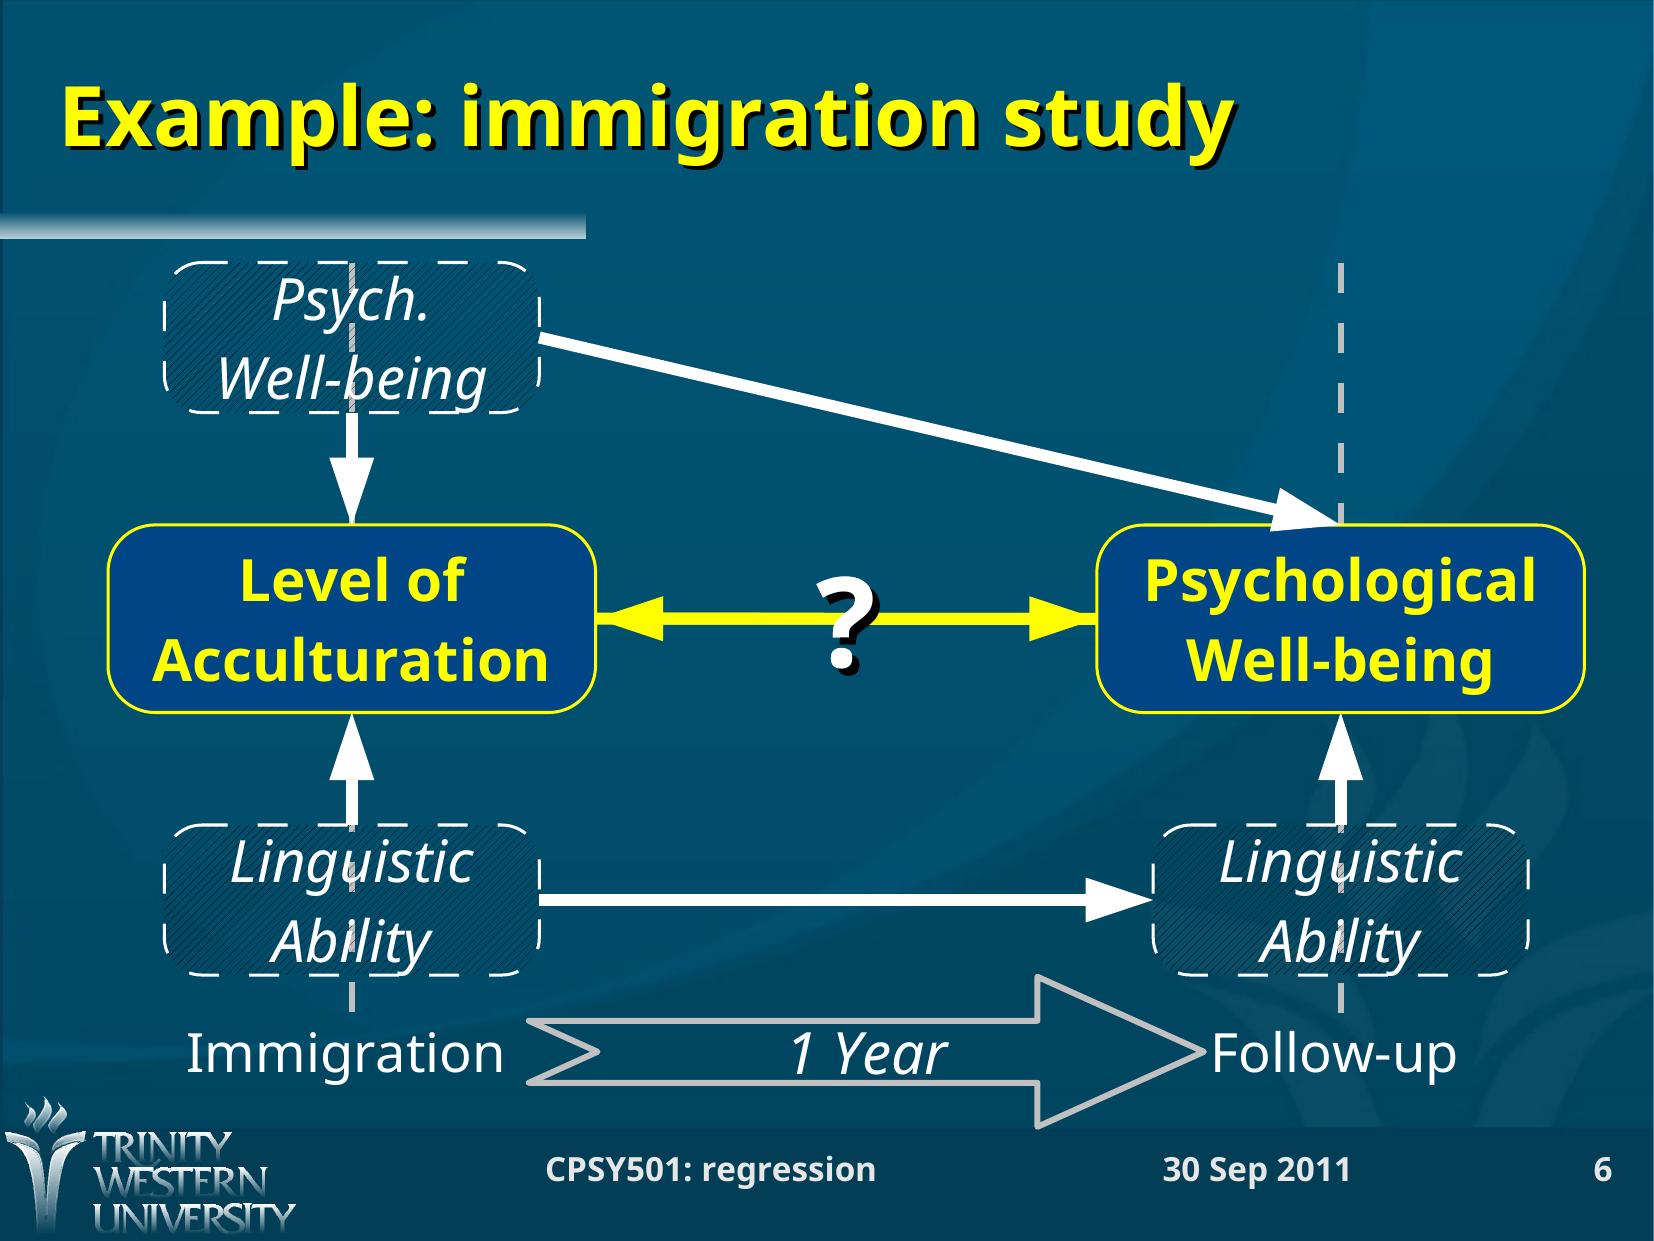

# Example: immigration study
Psych.
Well-being
Level of
Acculturation
Psychological
Well-being
Linguistic
Ability
Linguistic
Ability
1 Year
Immigration
Follow-up
CPSY501: regression
30 Sep 2011
6